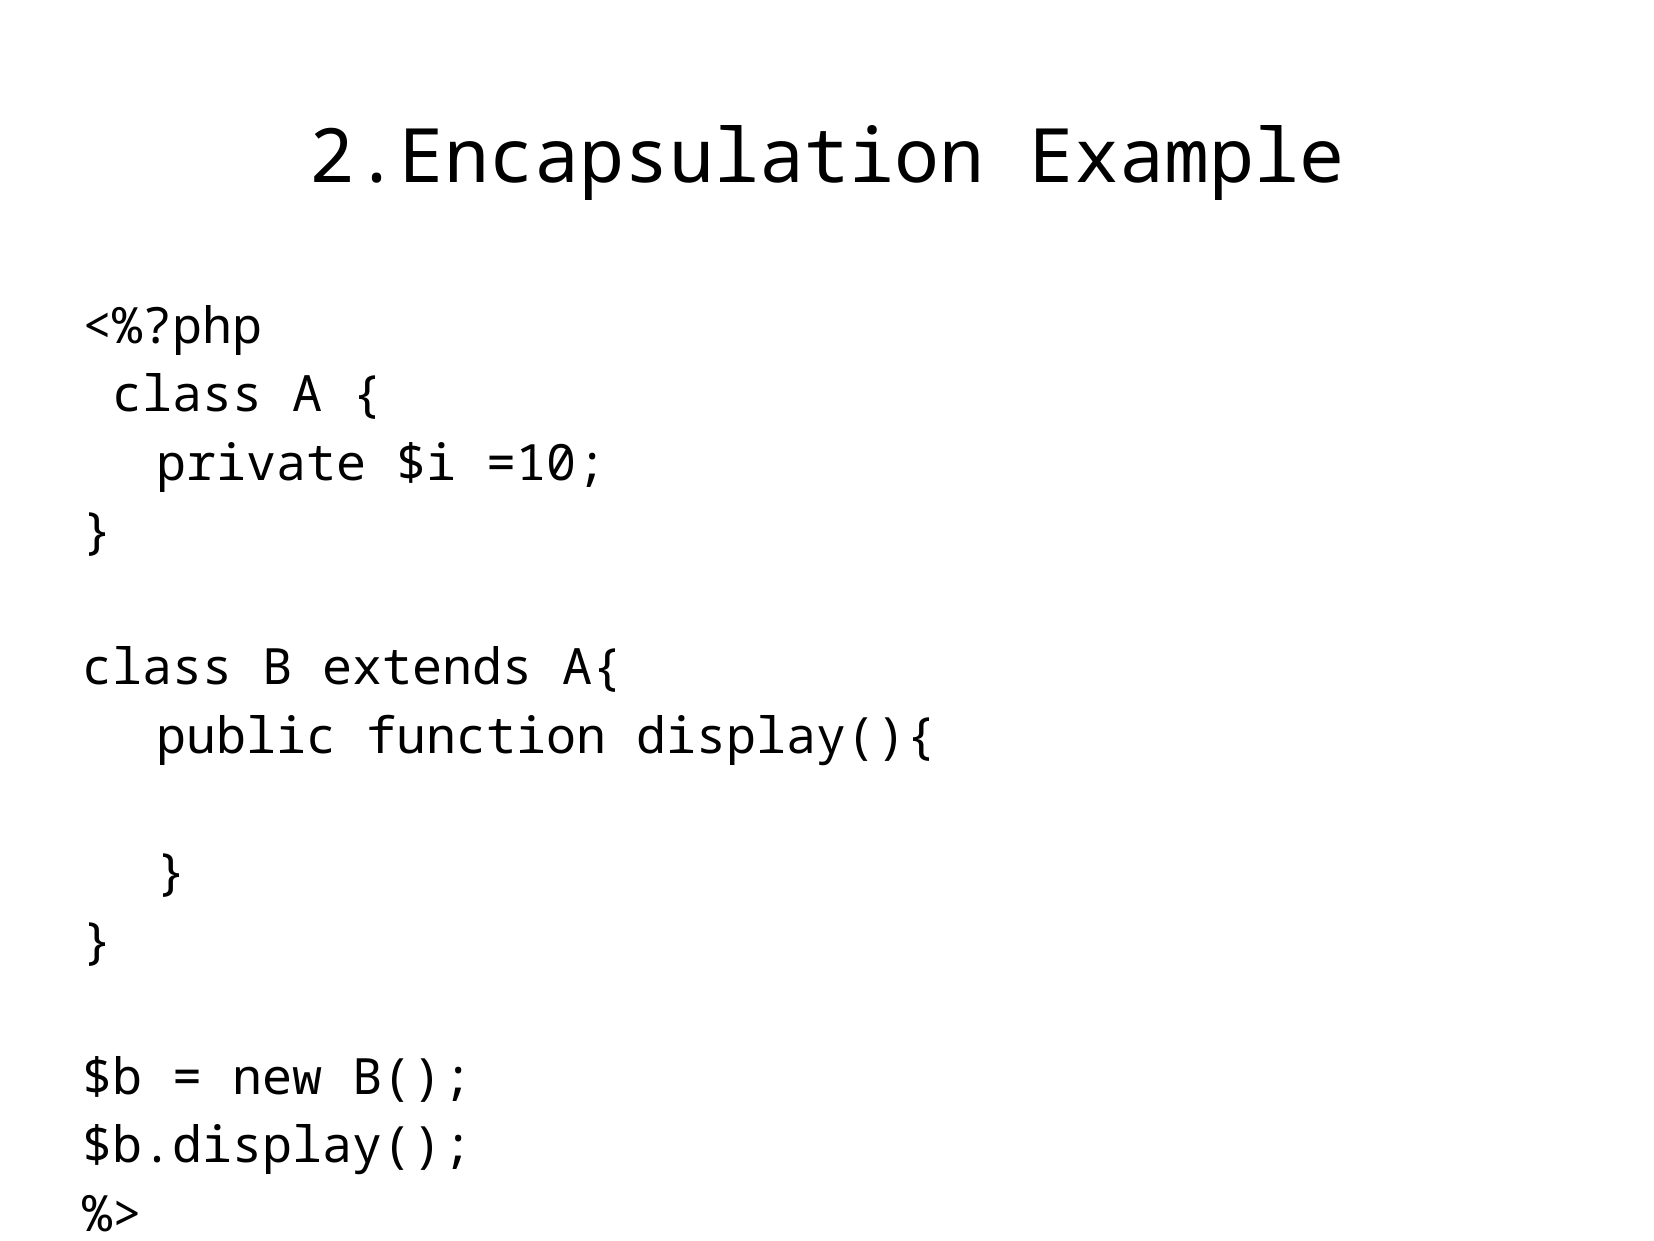

# 2.Encapsulation Example
<%?php
 class A {
	private $i =10;
}
class B extends A{
	public function display(){
	}
}
$b = new B();
$b.display();
%>